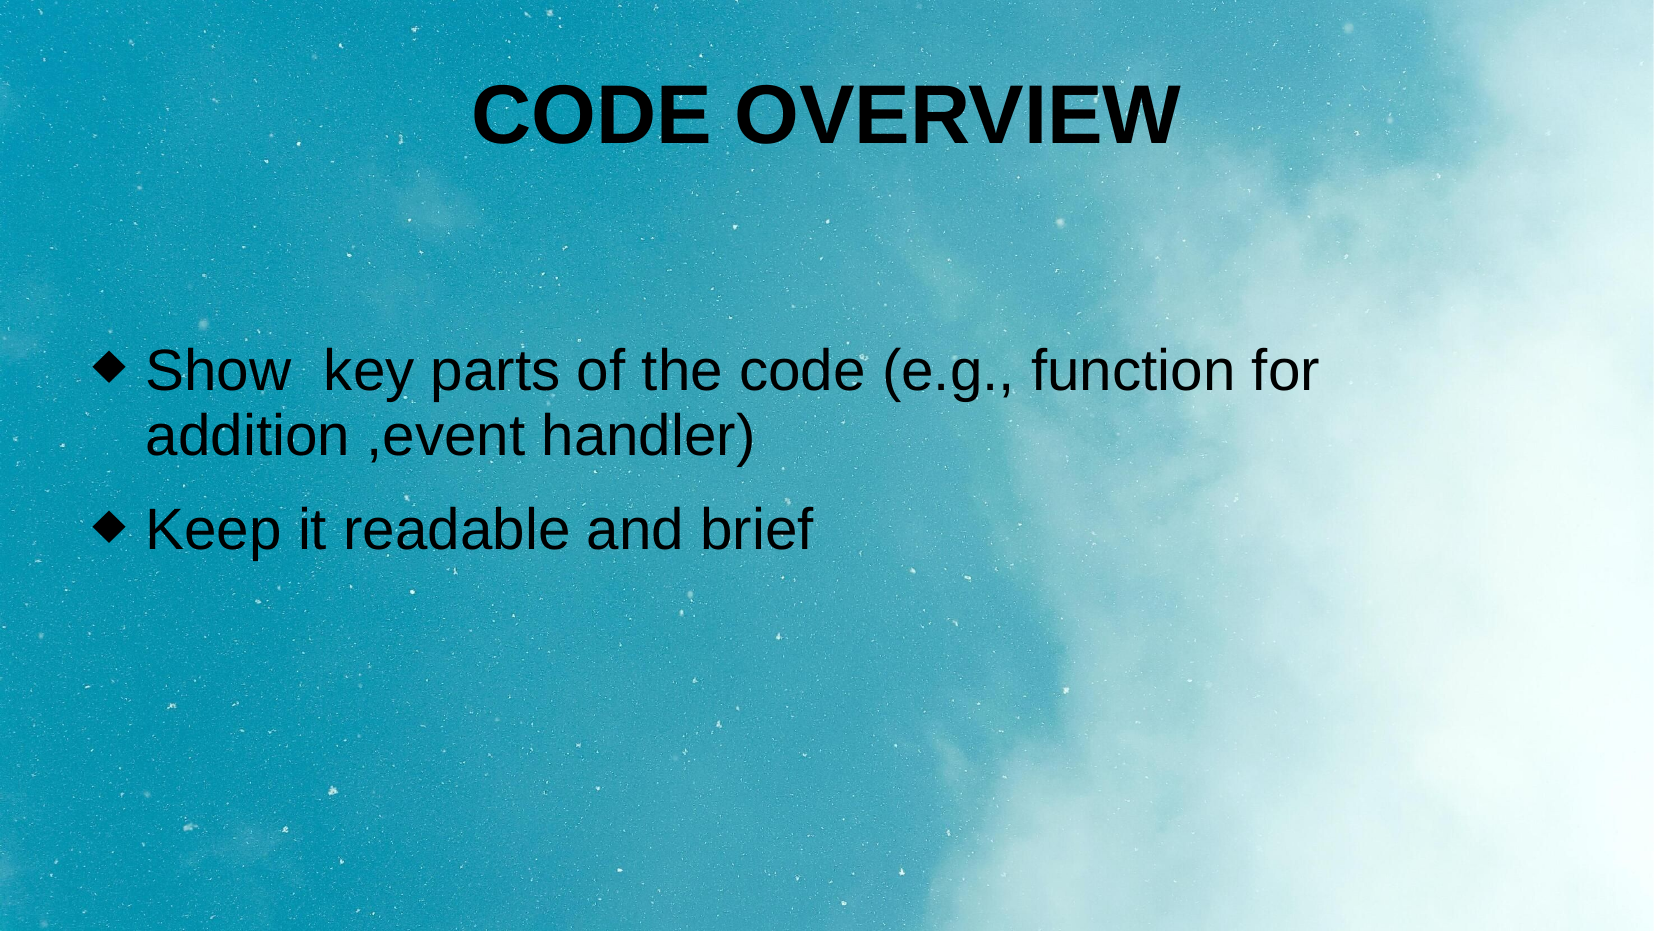

# CODE OVERVIEW
Show key parts of the code (e.g., function for addition ,event handler)
Keep it readable and brief